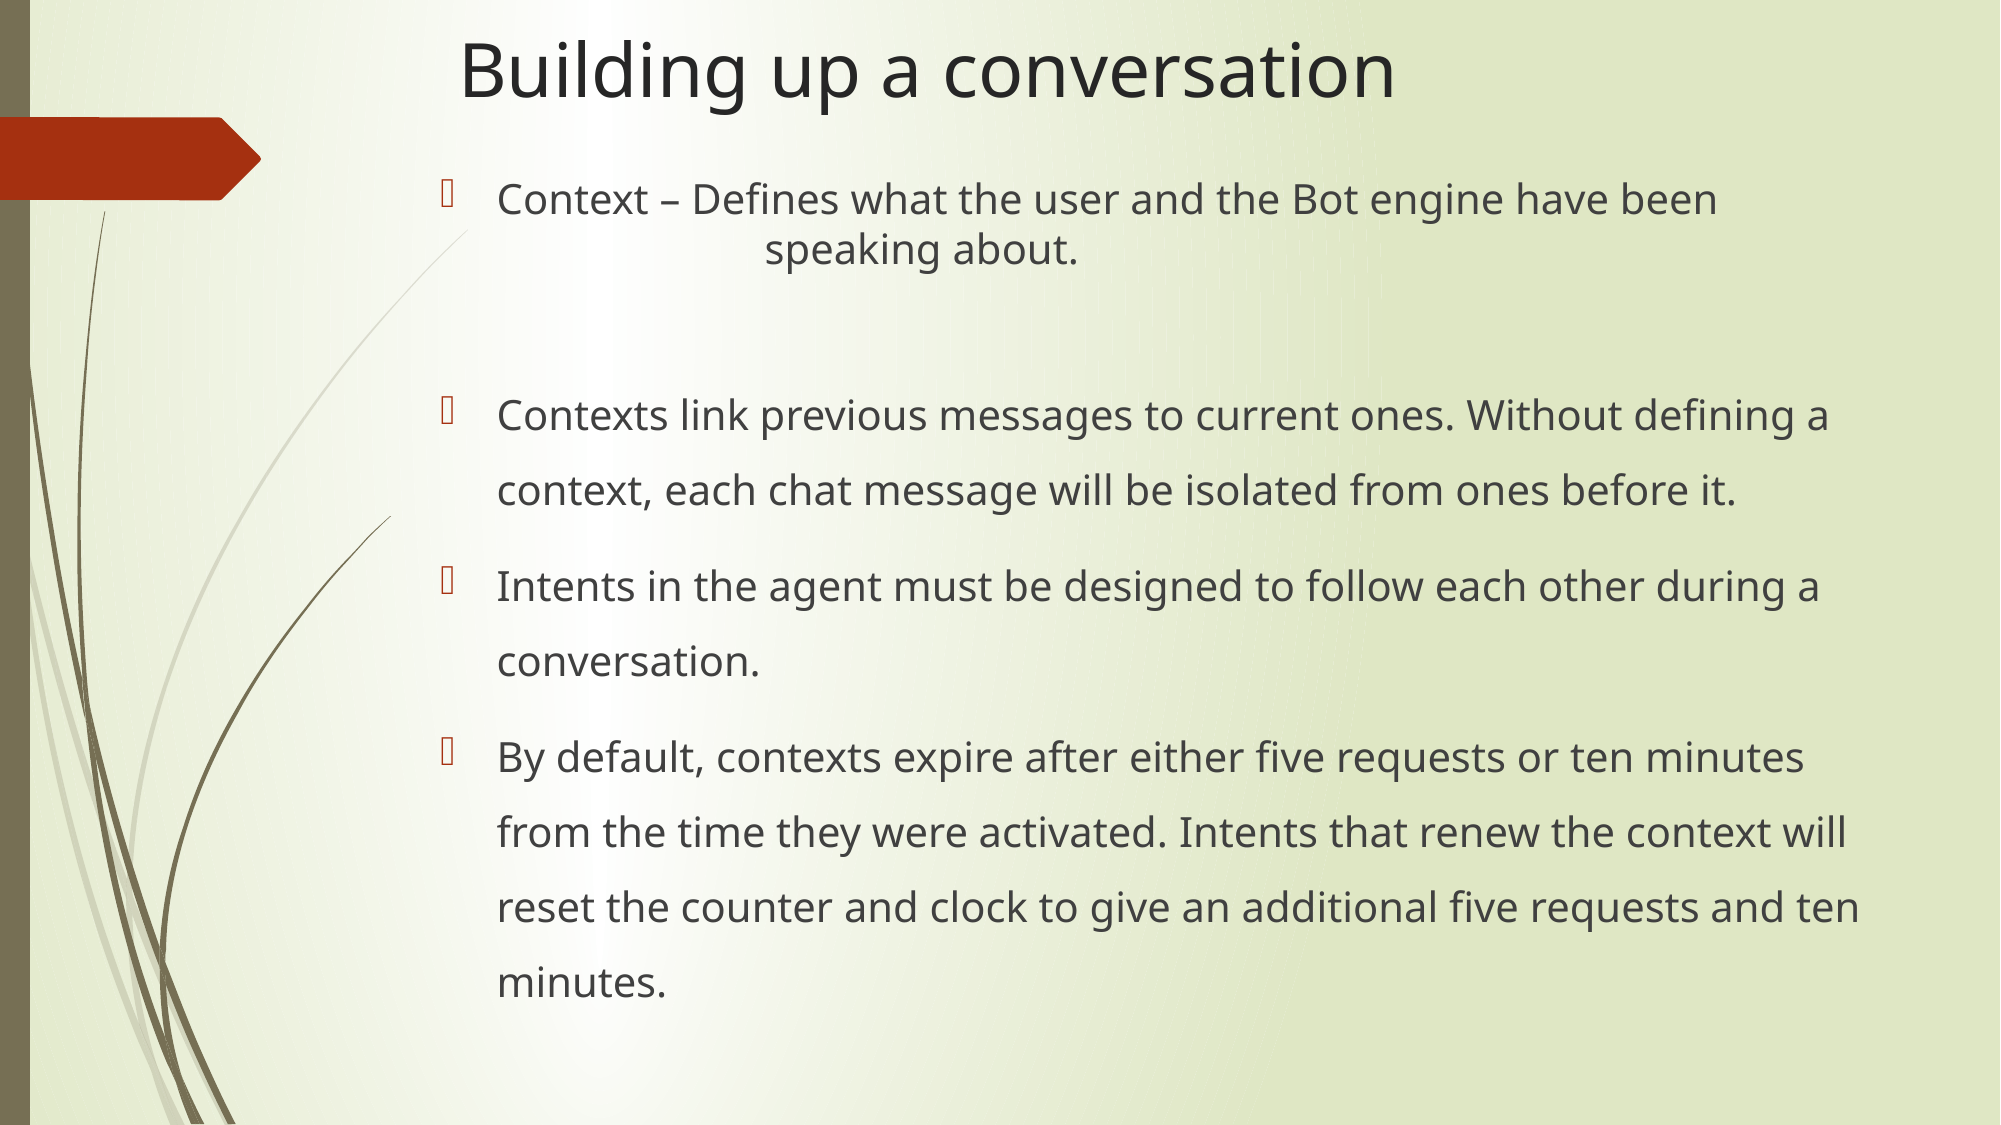

# Building up a conversation
Context – Defines what the user and the Bot engine have been 					 speaking about.
Contexts link previous messages to current ones. Without defining a context, each chat message will be isolated from ones before it.
Intents in the agent must be designed to follow each other during a conversation.
By default, contexts expire after either five requests or ten minutes from the time they were activated. Intents that renew the context will reset the counter and clock to give an additional five requests and ten minutes.